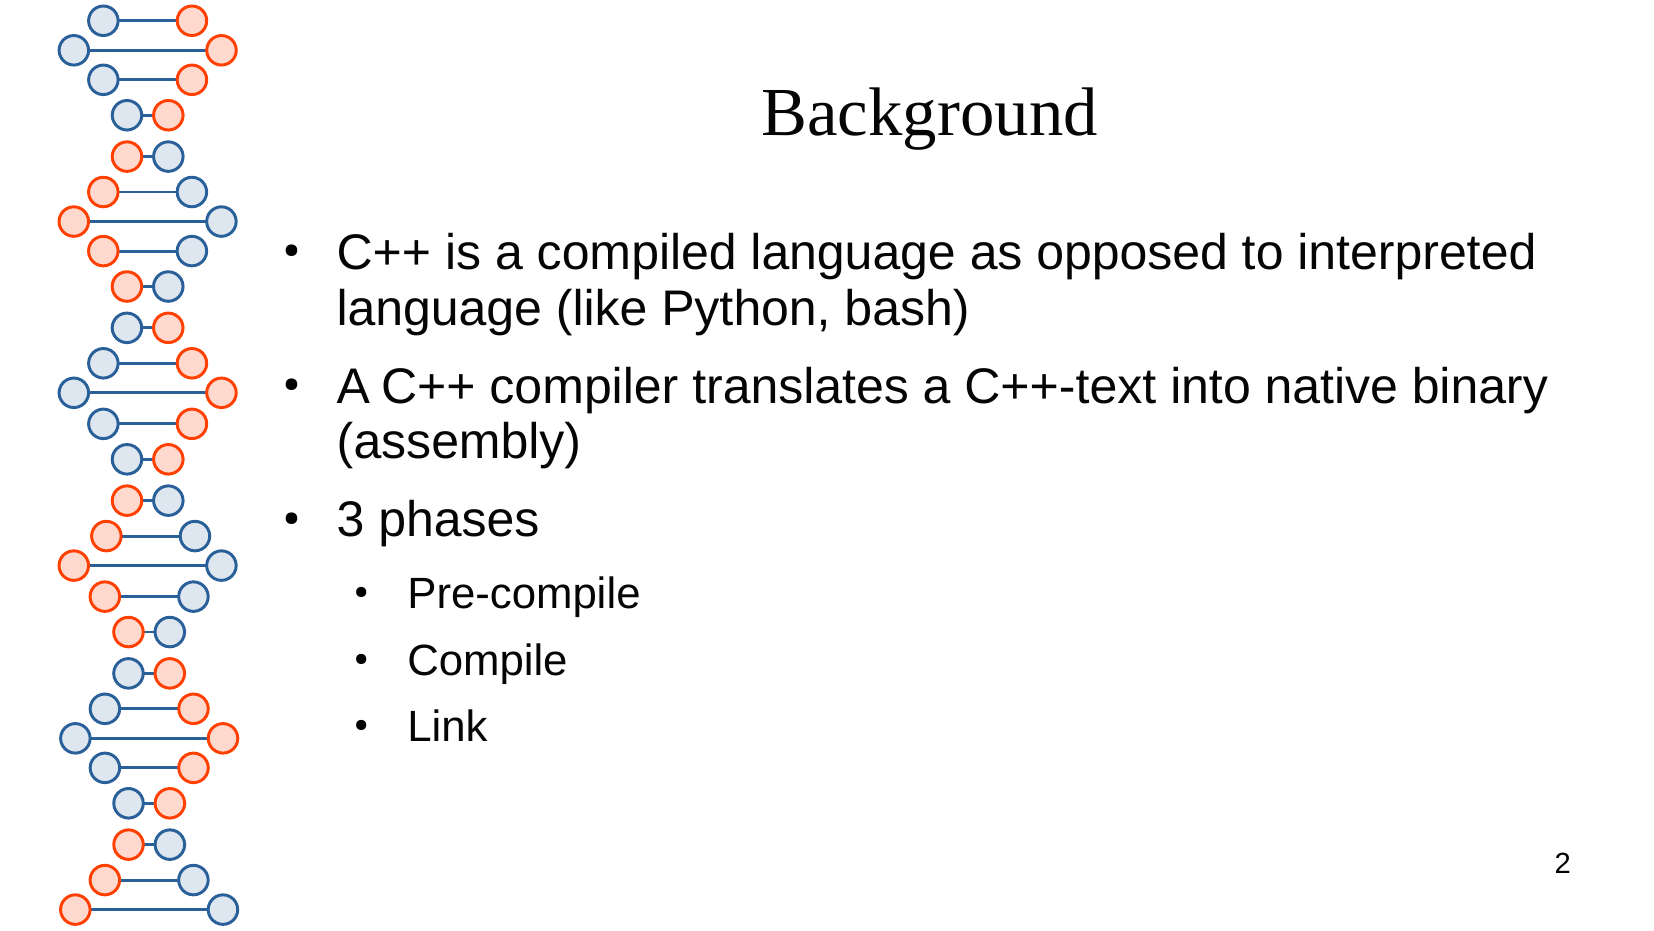

# Background
C++ is a compiled language as opposed to interpreted language (like Python, bash)
A C++ compiler translates a C++-text into native binary (assembly)
3 phases
Pre-compile
Compile
Link
2